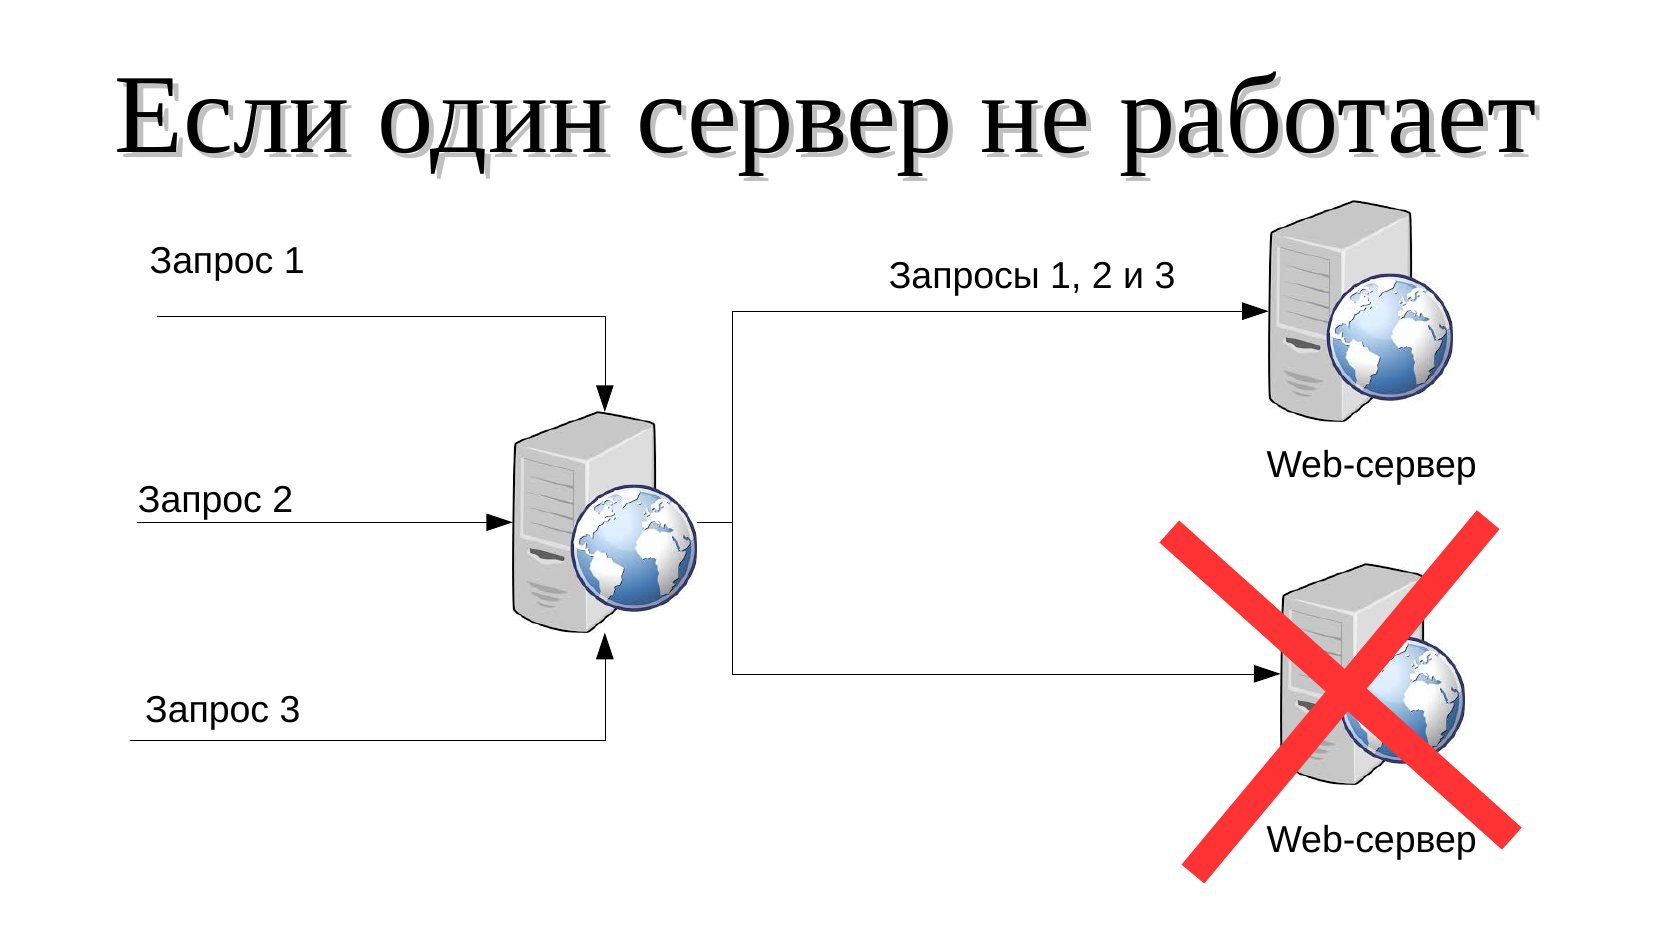

# Если один сервер не работает
Запрос 1
Запросы 1, 2 и 3
Web-сервер
Запрос 2
Запрос 3
Web-сервер